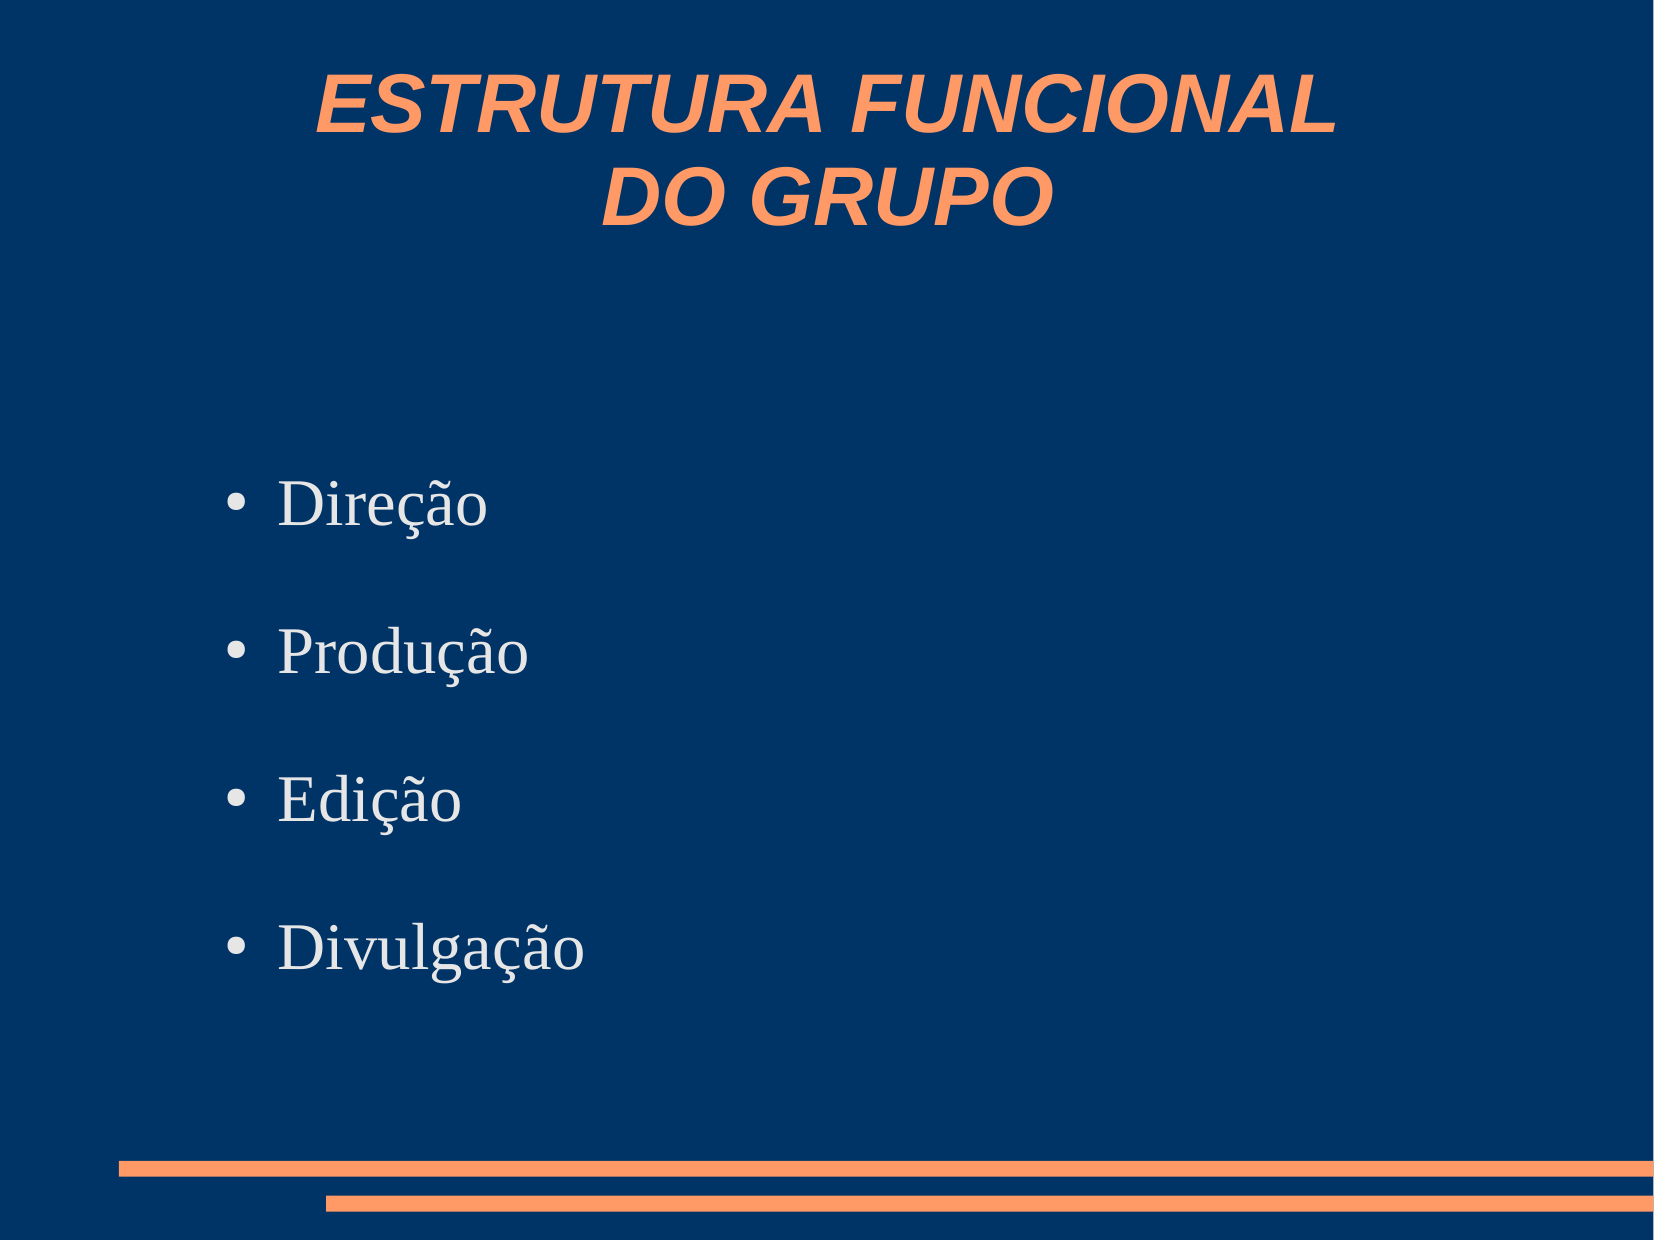

# ESTRUTURA FUNCIONAL DO GRUPO
Direção
Produção
Edição
Divulgação